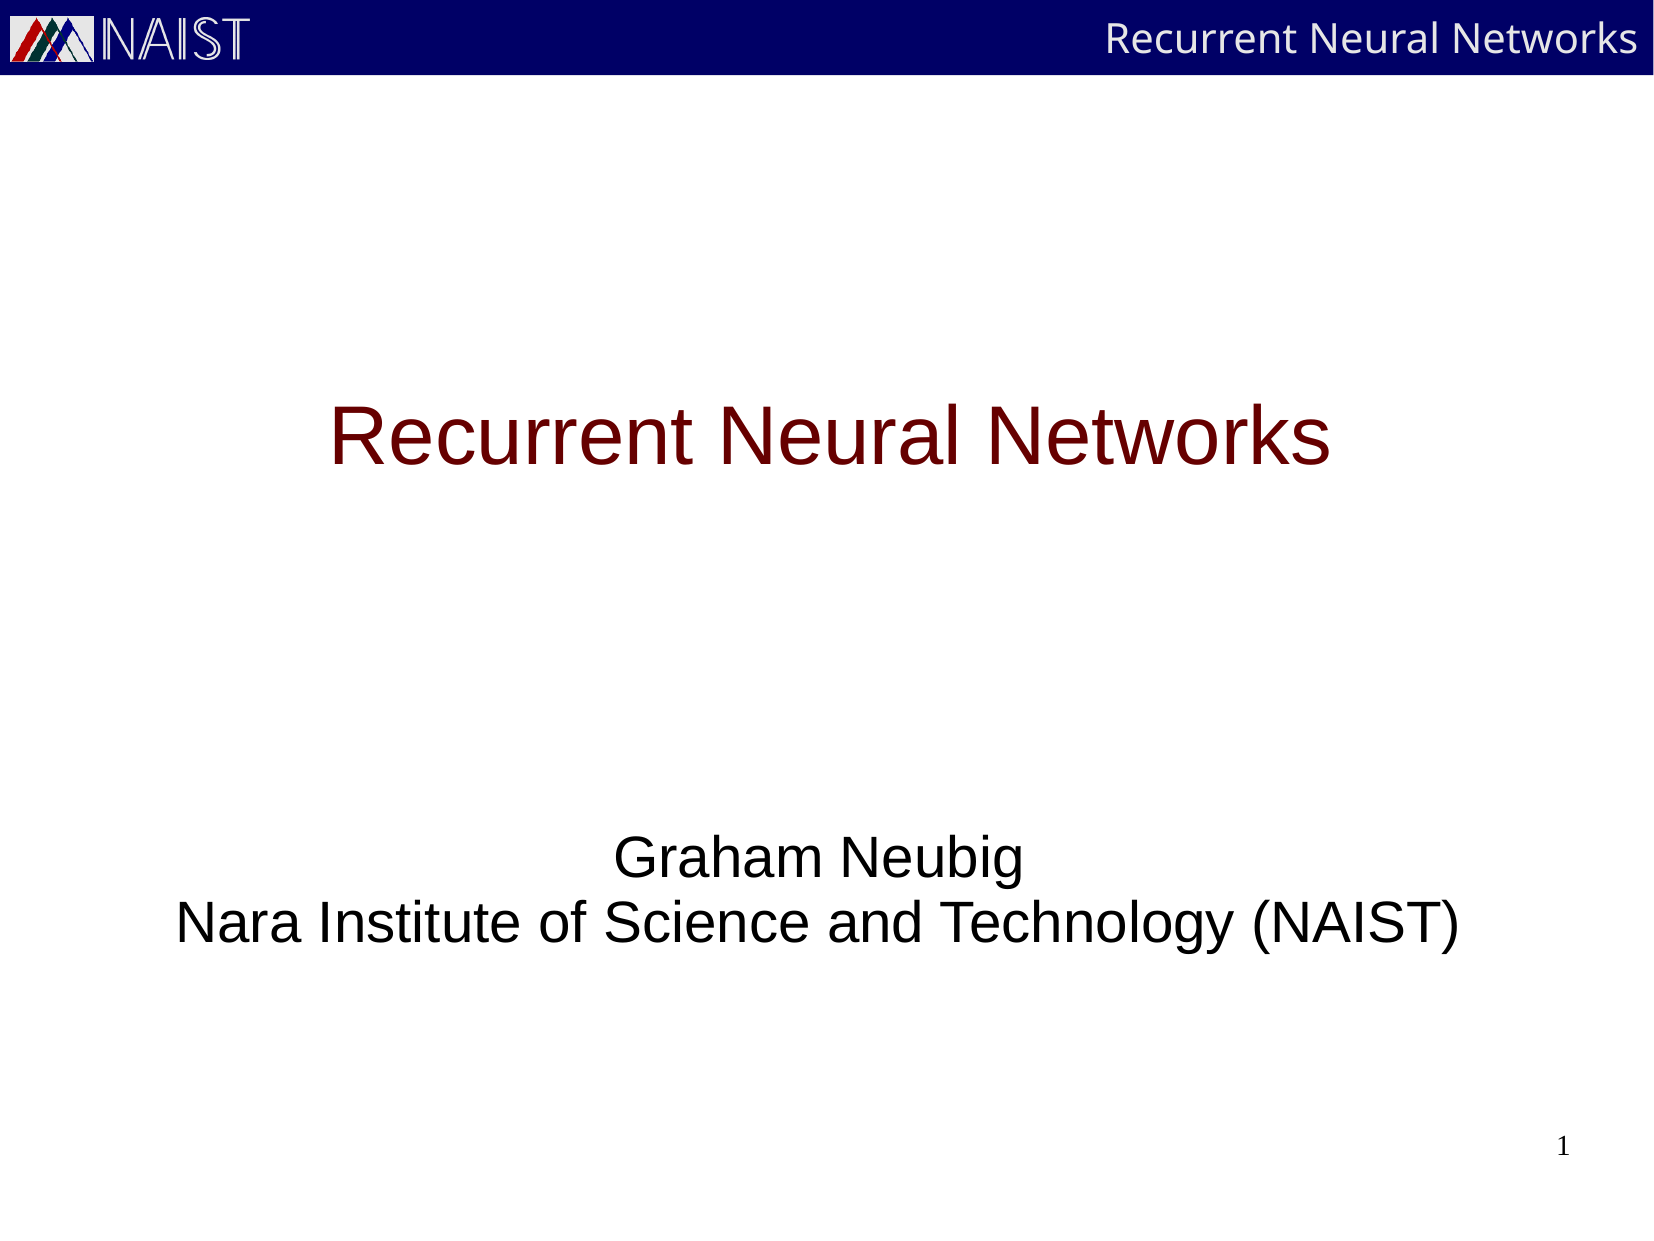

# Recurrent Neural Networks
Graham Neubig
Nara Institute of Science and Technology (NAIST)
1